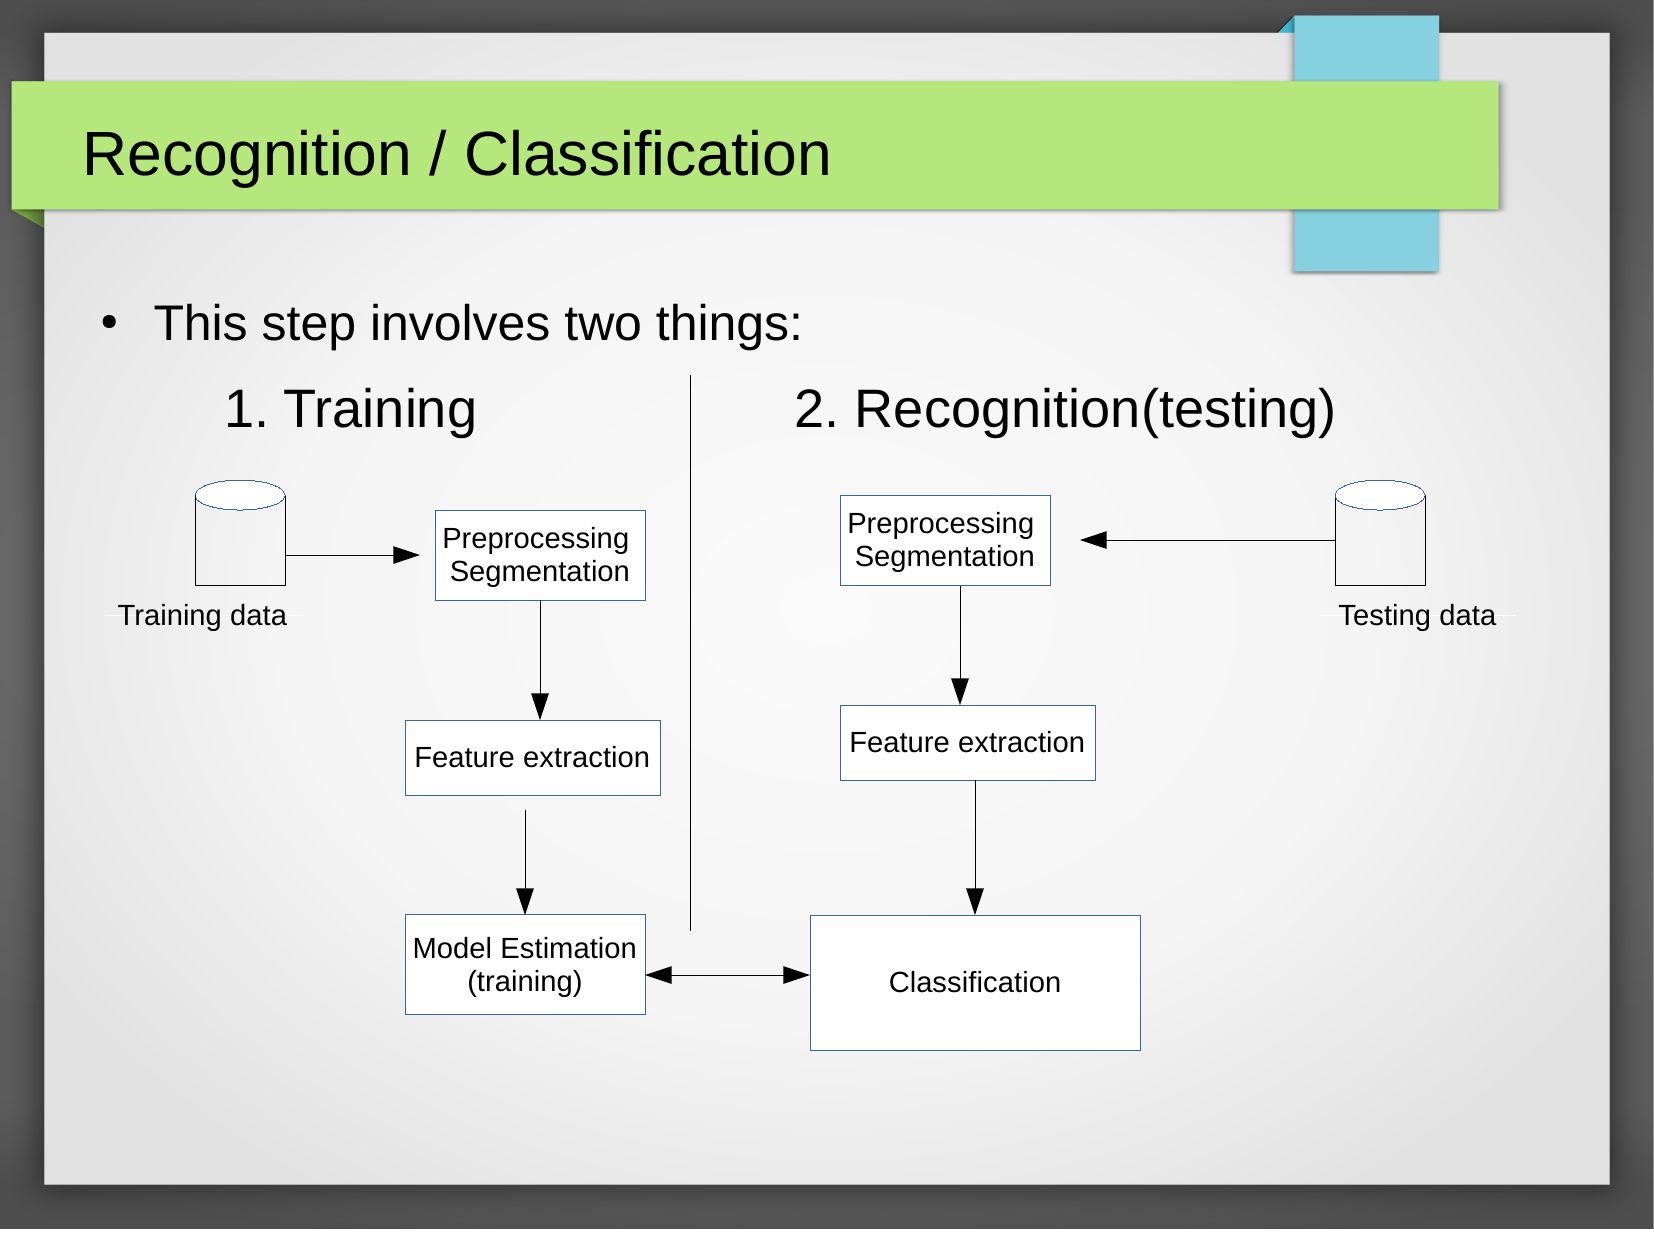

# Recognition / Classification
This step involves two things:
1. Training			 2. Recognition(testing)
Preprocessing
Segmentation
Preprocessing
Segmentation
Training data
Testing data
Feature extraction
Feature extraction
Model Estimation
(training)
Classification